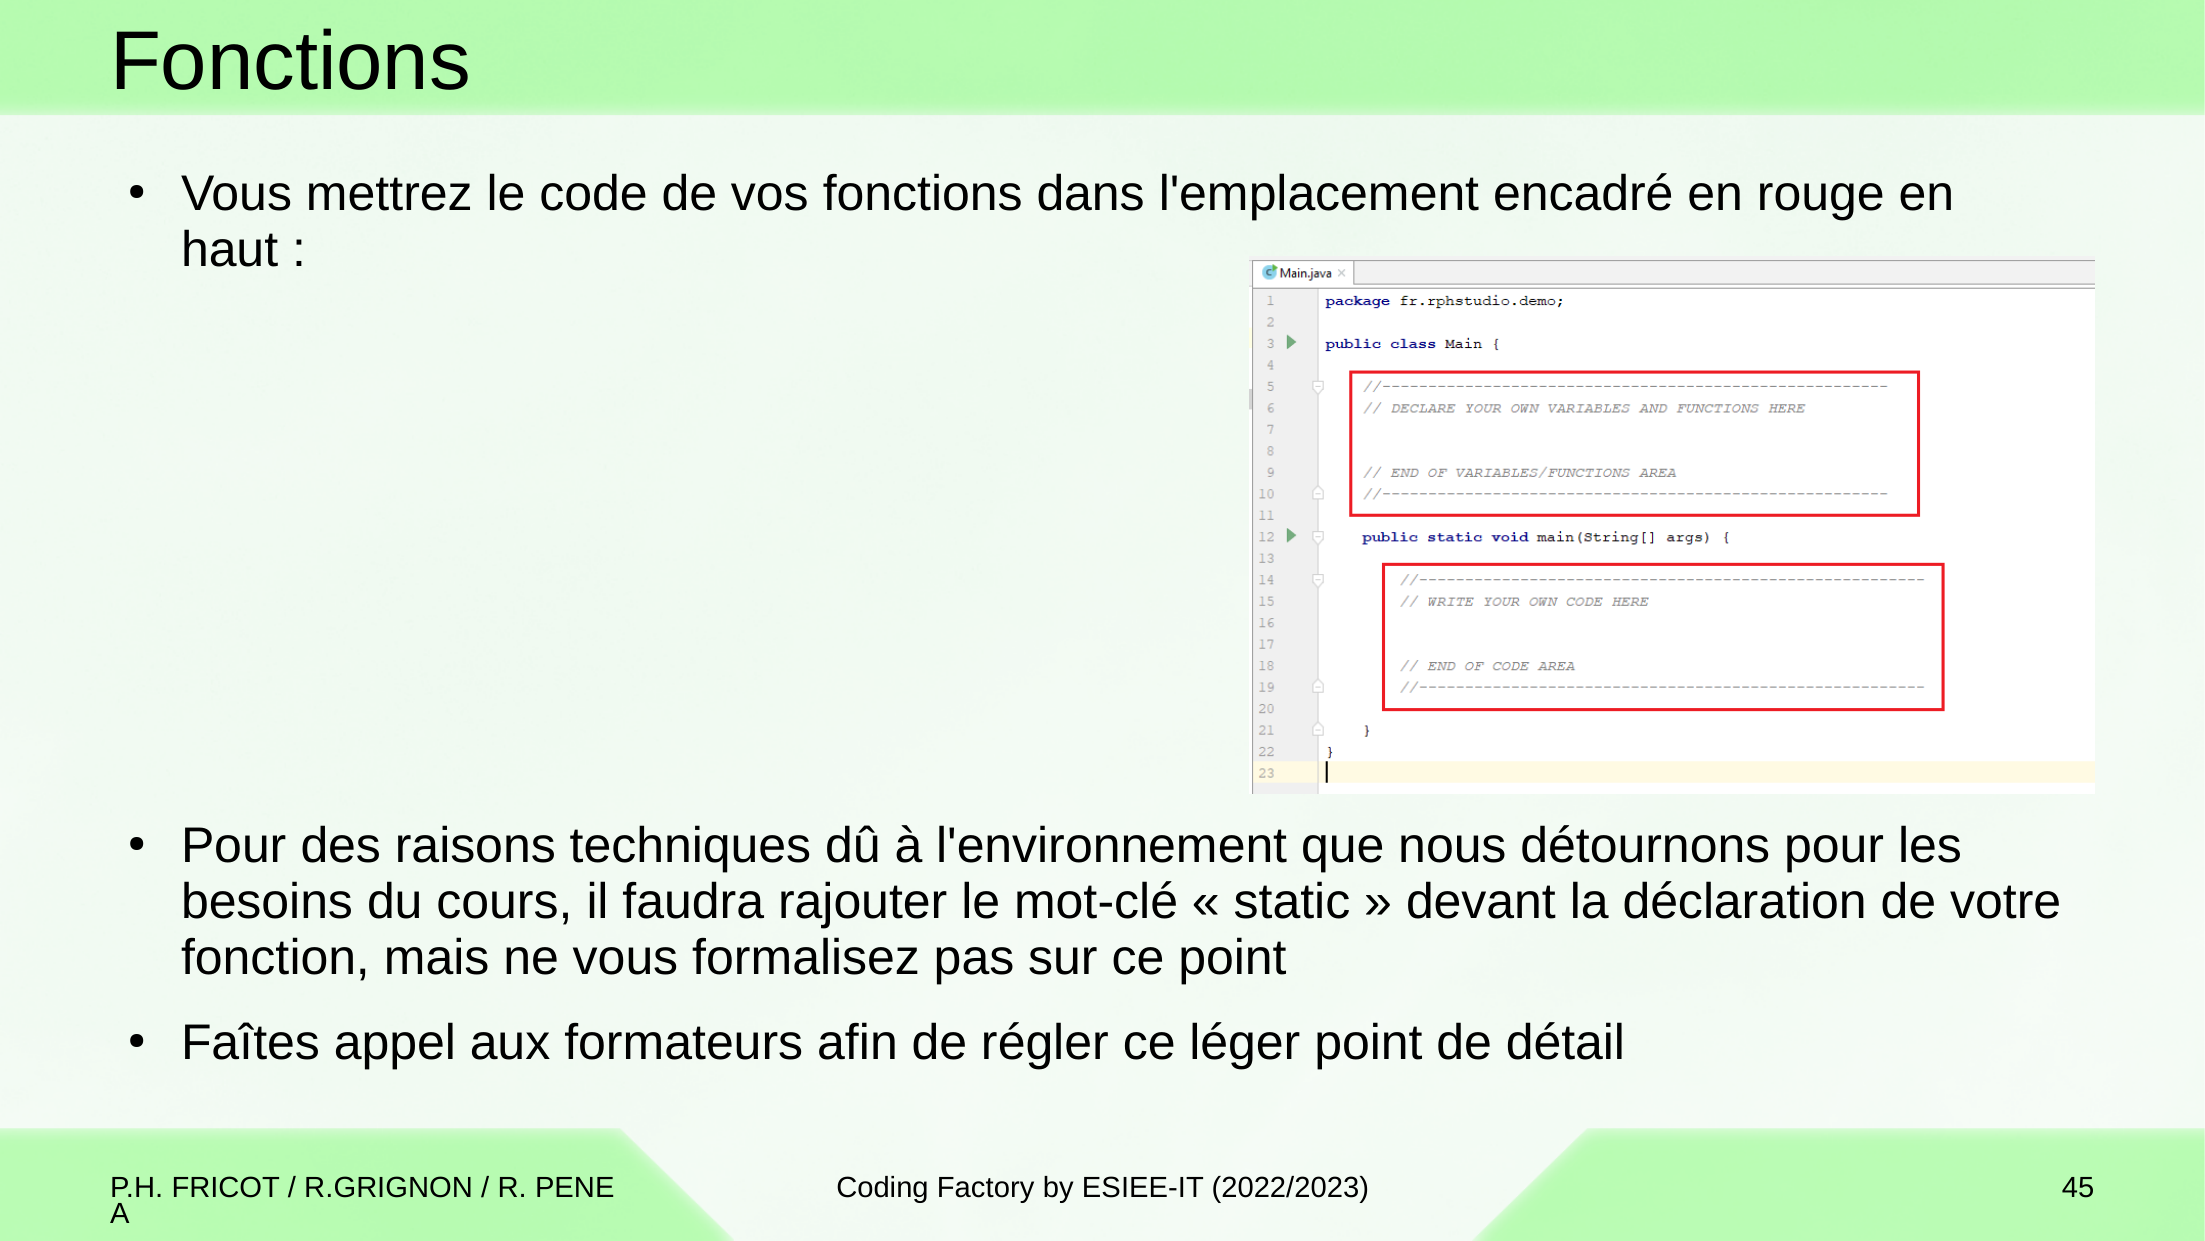

# Fonctions
Vous mettrez le code de vos fonctions dans l'emplacement encadré en rouge en haut :
Pour des raisons techniques dû à l'environnement que nous détournons pour les besoins du cours, il faudra rajouter le mot-clé « static » devant la déclaration de votre fonction, mais ne vous formalisez pas sur ce point
Faîtes appel aux formateurs afin de régler ce léger point de détail
P.H. FRICOT / R.GRIGNON / R. PENEA
Coding Factory by ESIEE-IT (2022/2023)
45